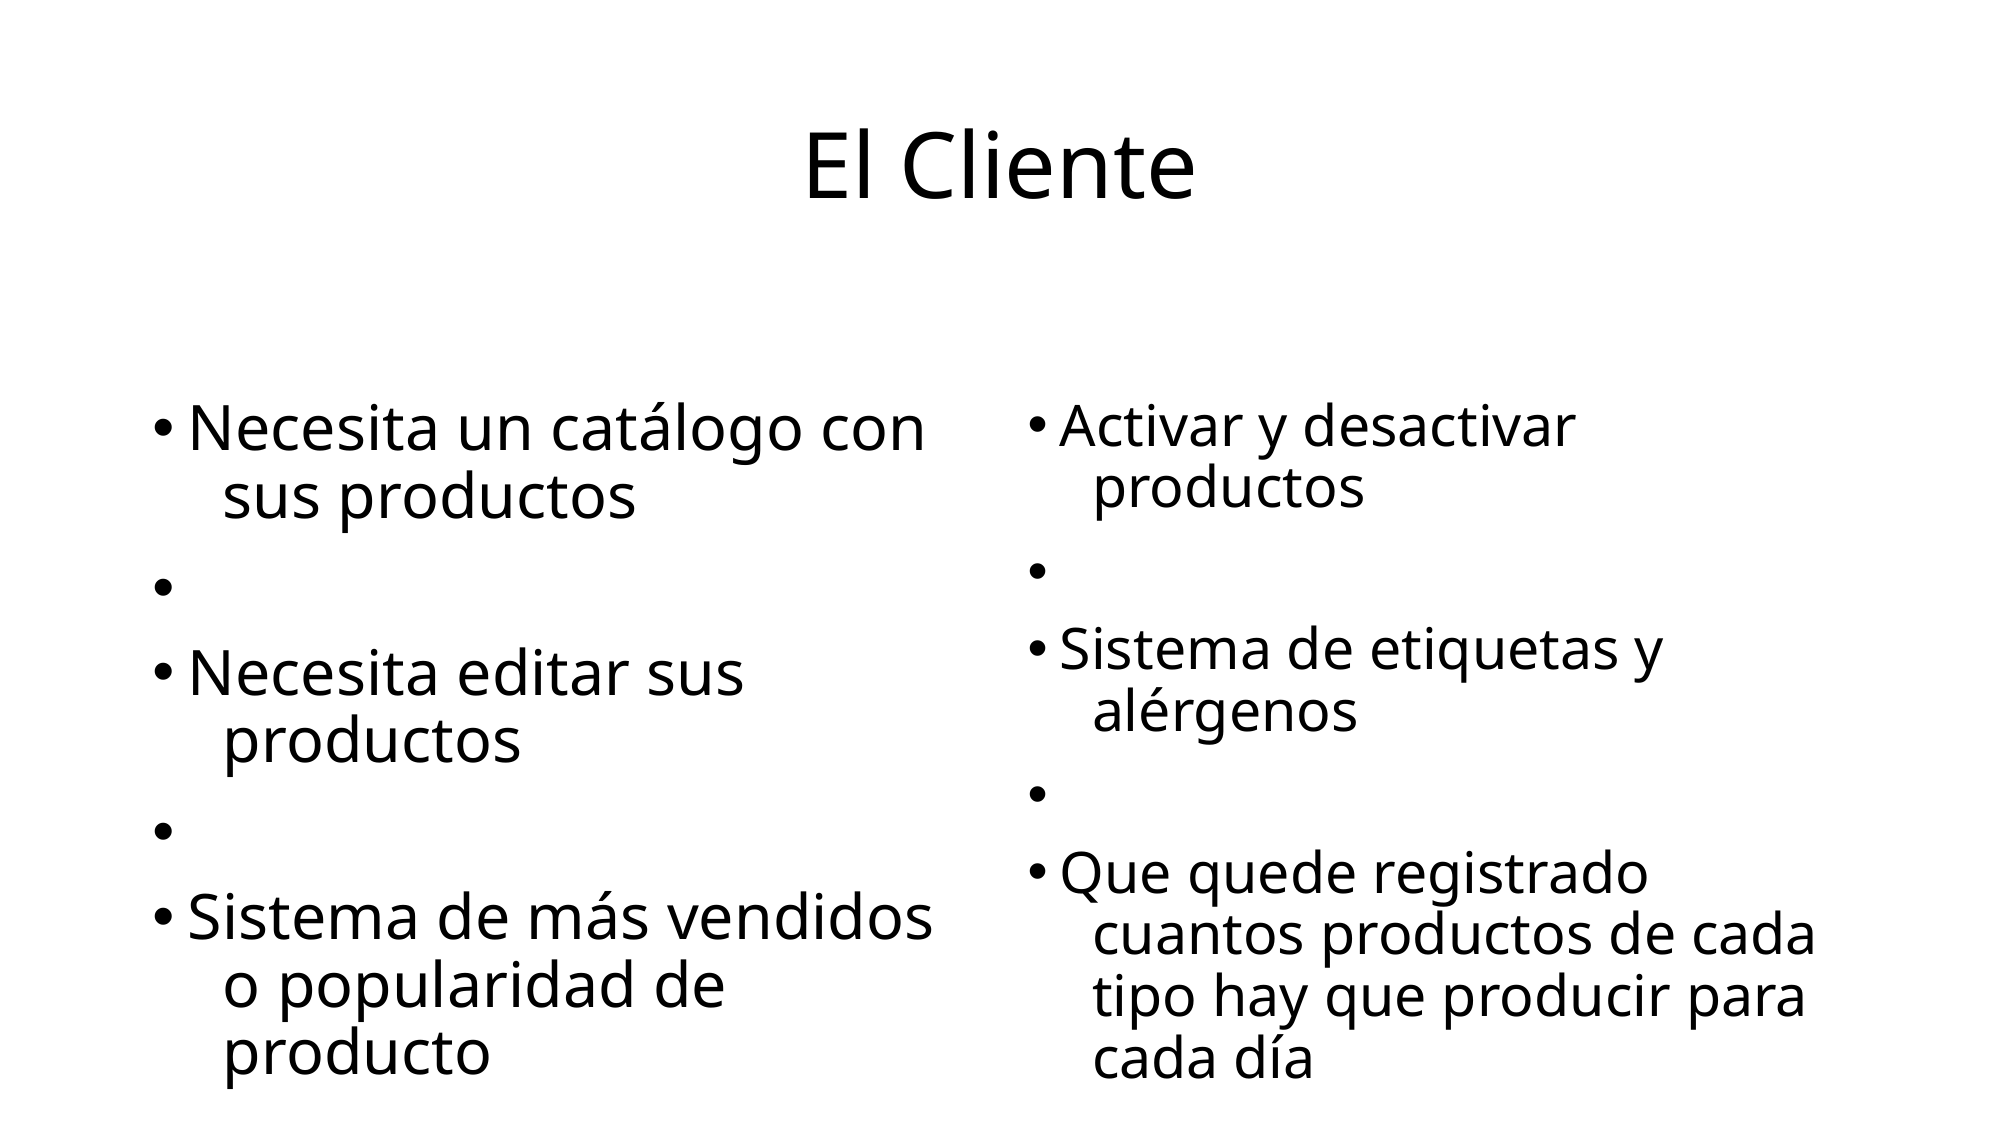

# El Cliente
Necesita un catálogo con sus productos
Necesita editar sus productos
Sistema de más vendidos o popularidad de producto
Activar y desactivar productos
Sistema de etiquetas y alérgenos
Que quede registrado cuantos productos de cada tipo hay que producir para cada día